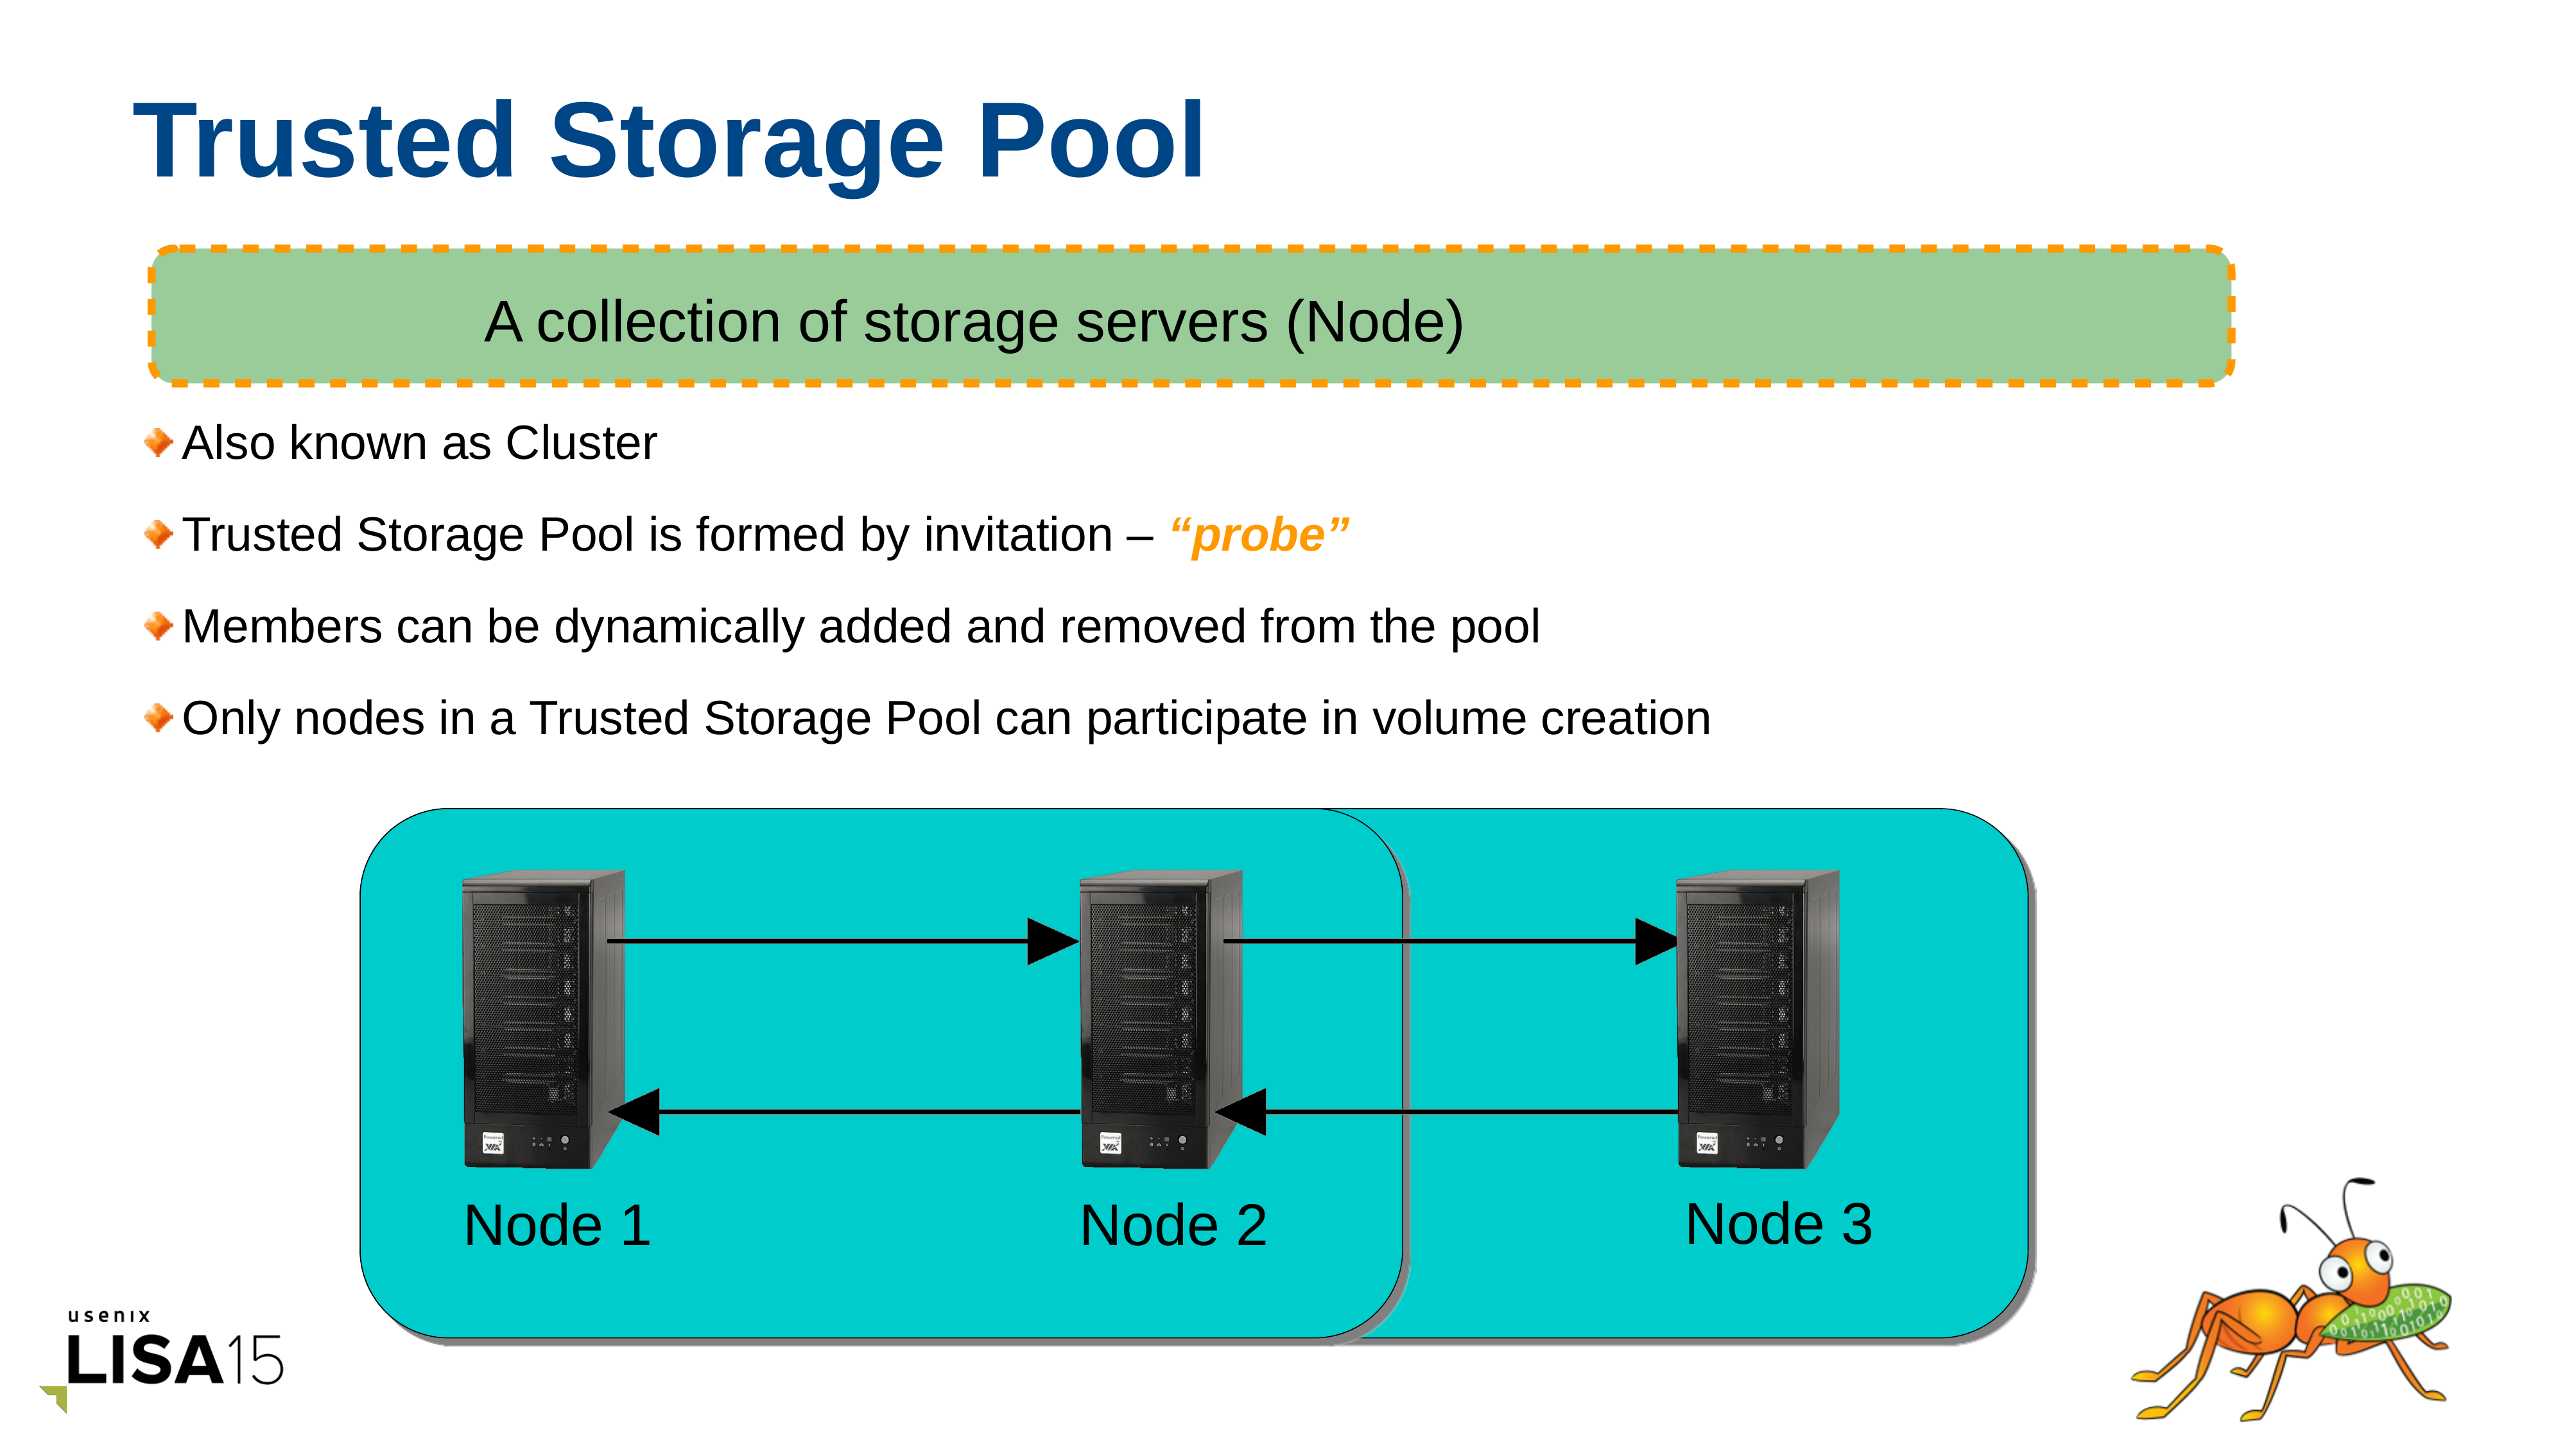

# Trusted Storage Pool
A collection of storage servers (Node)
Also known as Cluster
Trusted Storage Pool is formed by invitation – “probe”
Members can be dynamically added and removed from the pool
Only nodes in a Trusted Storage Pool can participate in volume creation
Node 1
Node 2
Node 3